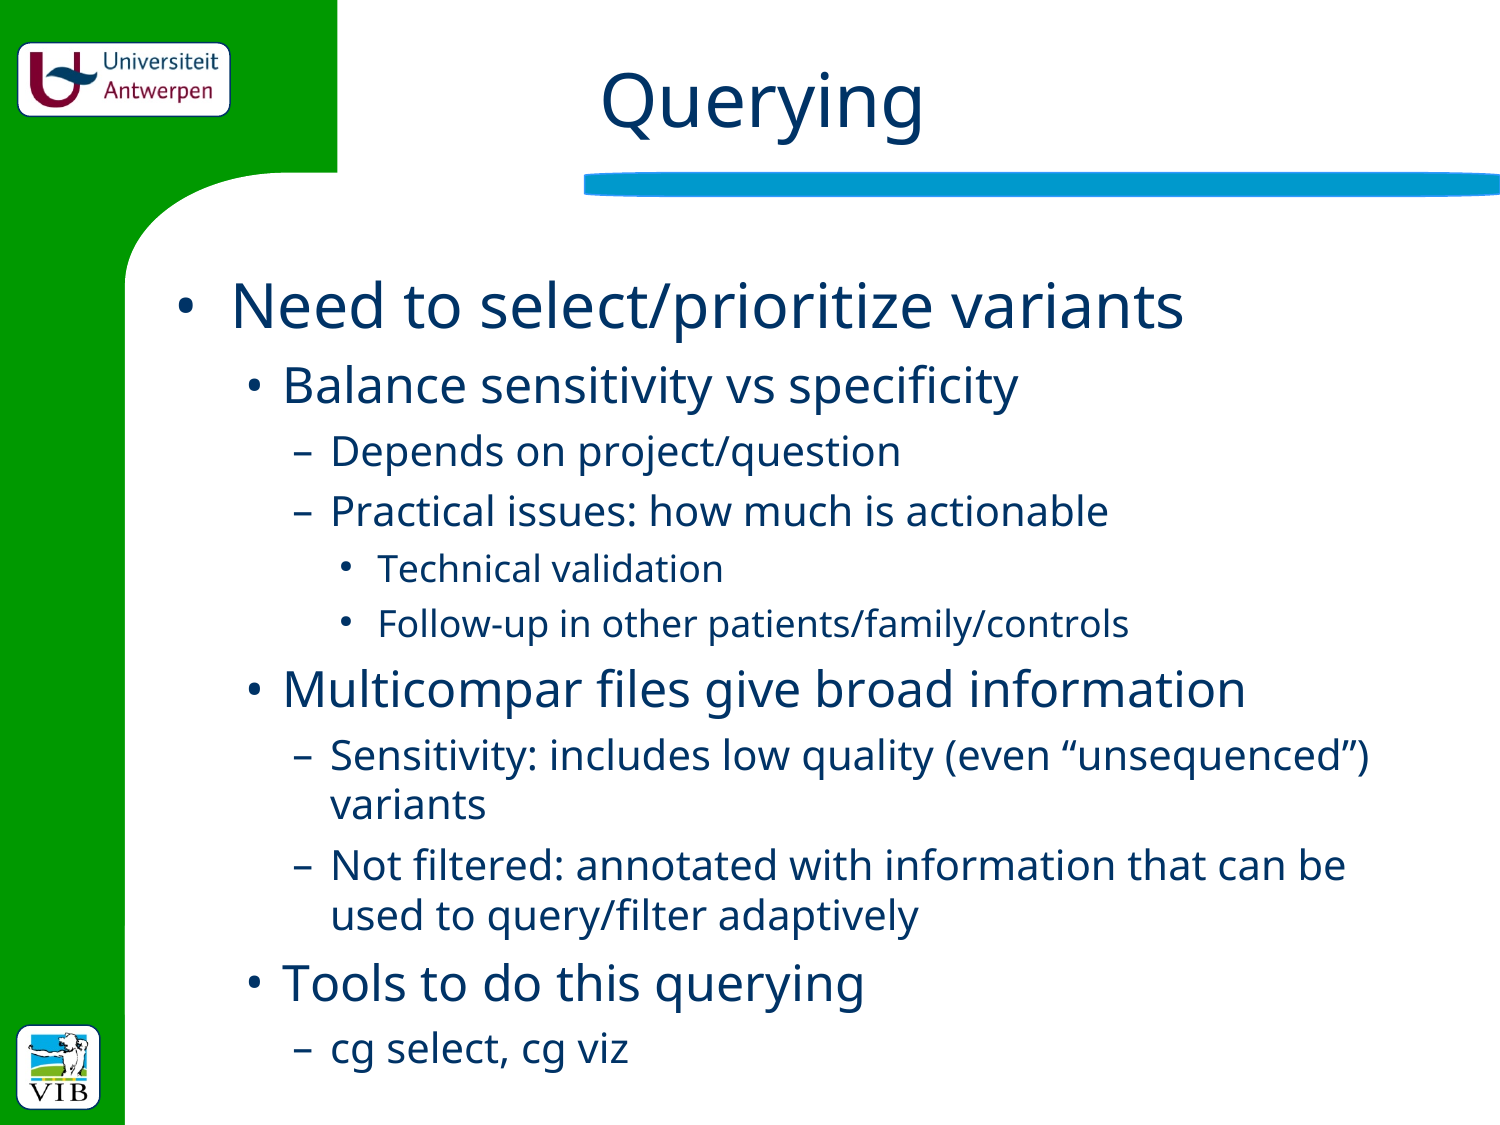

# Querying
Need to select/prioritize variants
Balance sensitivity vs specificity
Depends on project/question
Practical issues: how much is actionable
Technical validation
Follow-up in other patients/family/controls
Multicompar files give broad information
Sensitivity: includes low quality (even “unsequenced”) variants
Not filtered: annotated with information that can be used to query/filter adaptively
Tools to do this querying
cg select, cg viz